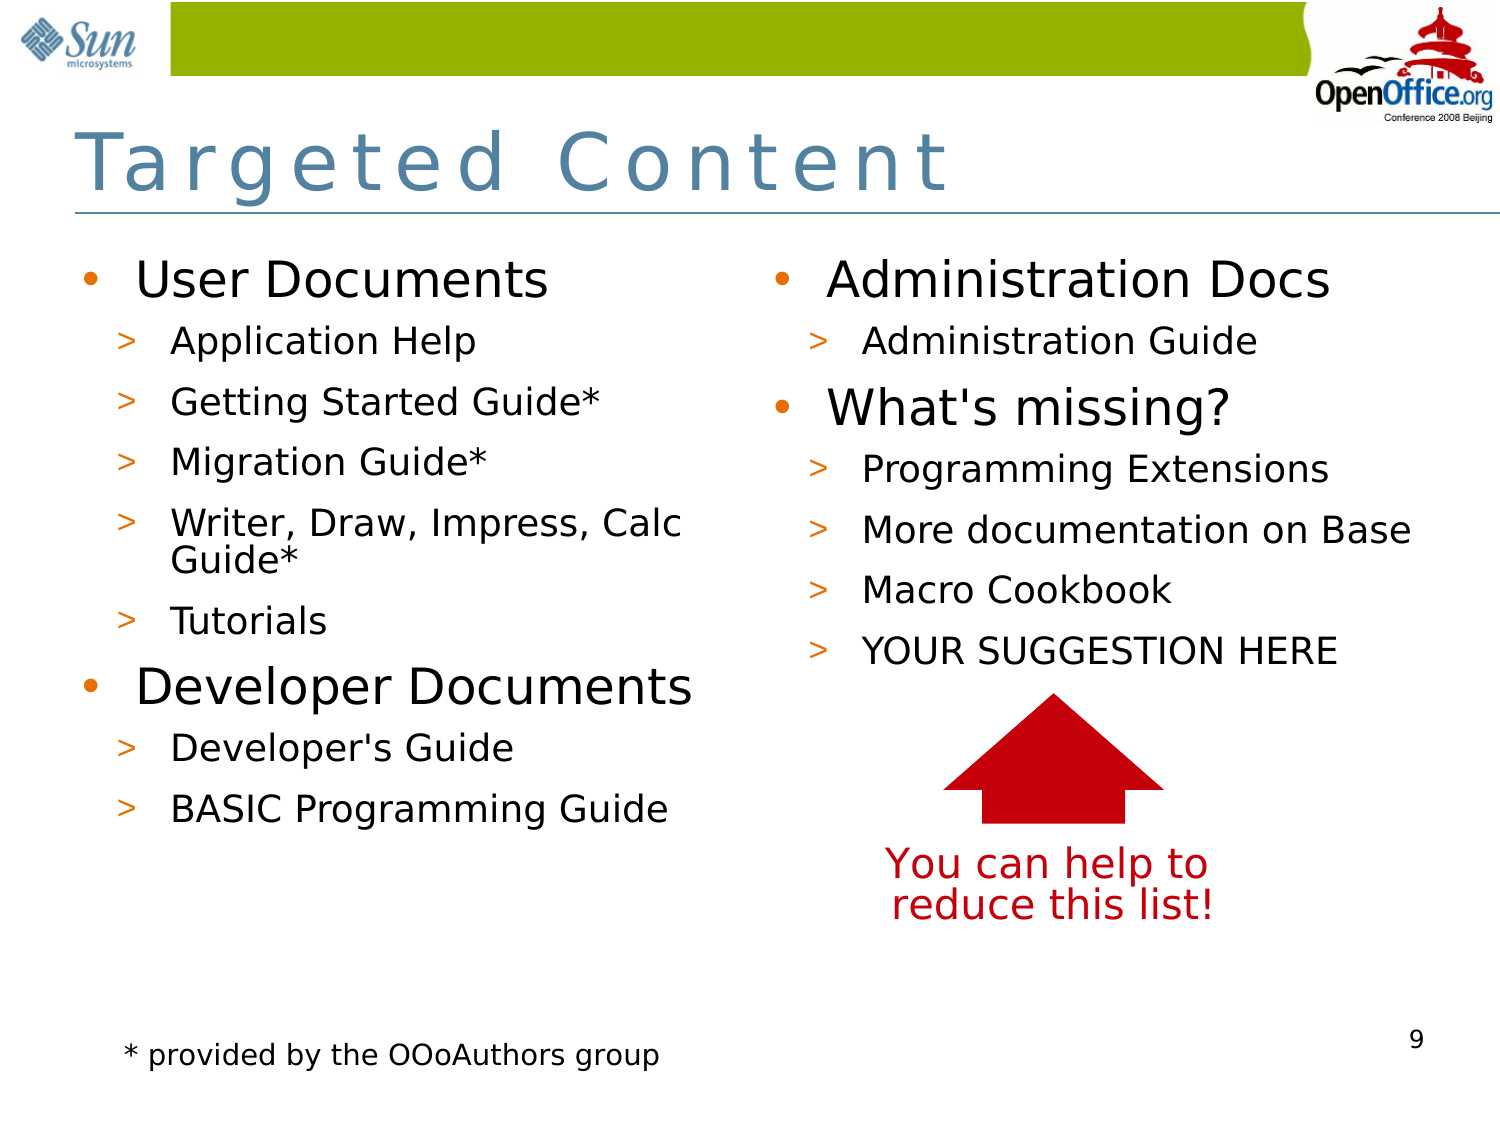

# Targeted Content
User Documents
Application Help
Getting Started Guide*
Migration Guide*
Writer, Draw, Impress, Calc Guide*
Tutorials
Developer Documents
Developer's Guide
BASIC Programming Guide
Administration Docs
Administration Guide
What's missing?
Programming Extensions
More documentation on Base
Macro Cookbook
YOUR SUGGESTION HERE
You can help to
reduce this list!
9
* provided by the OOoAuthors group